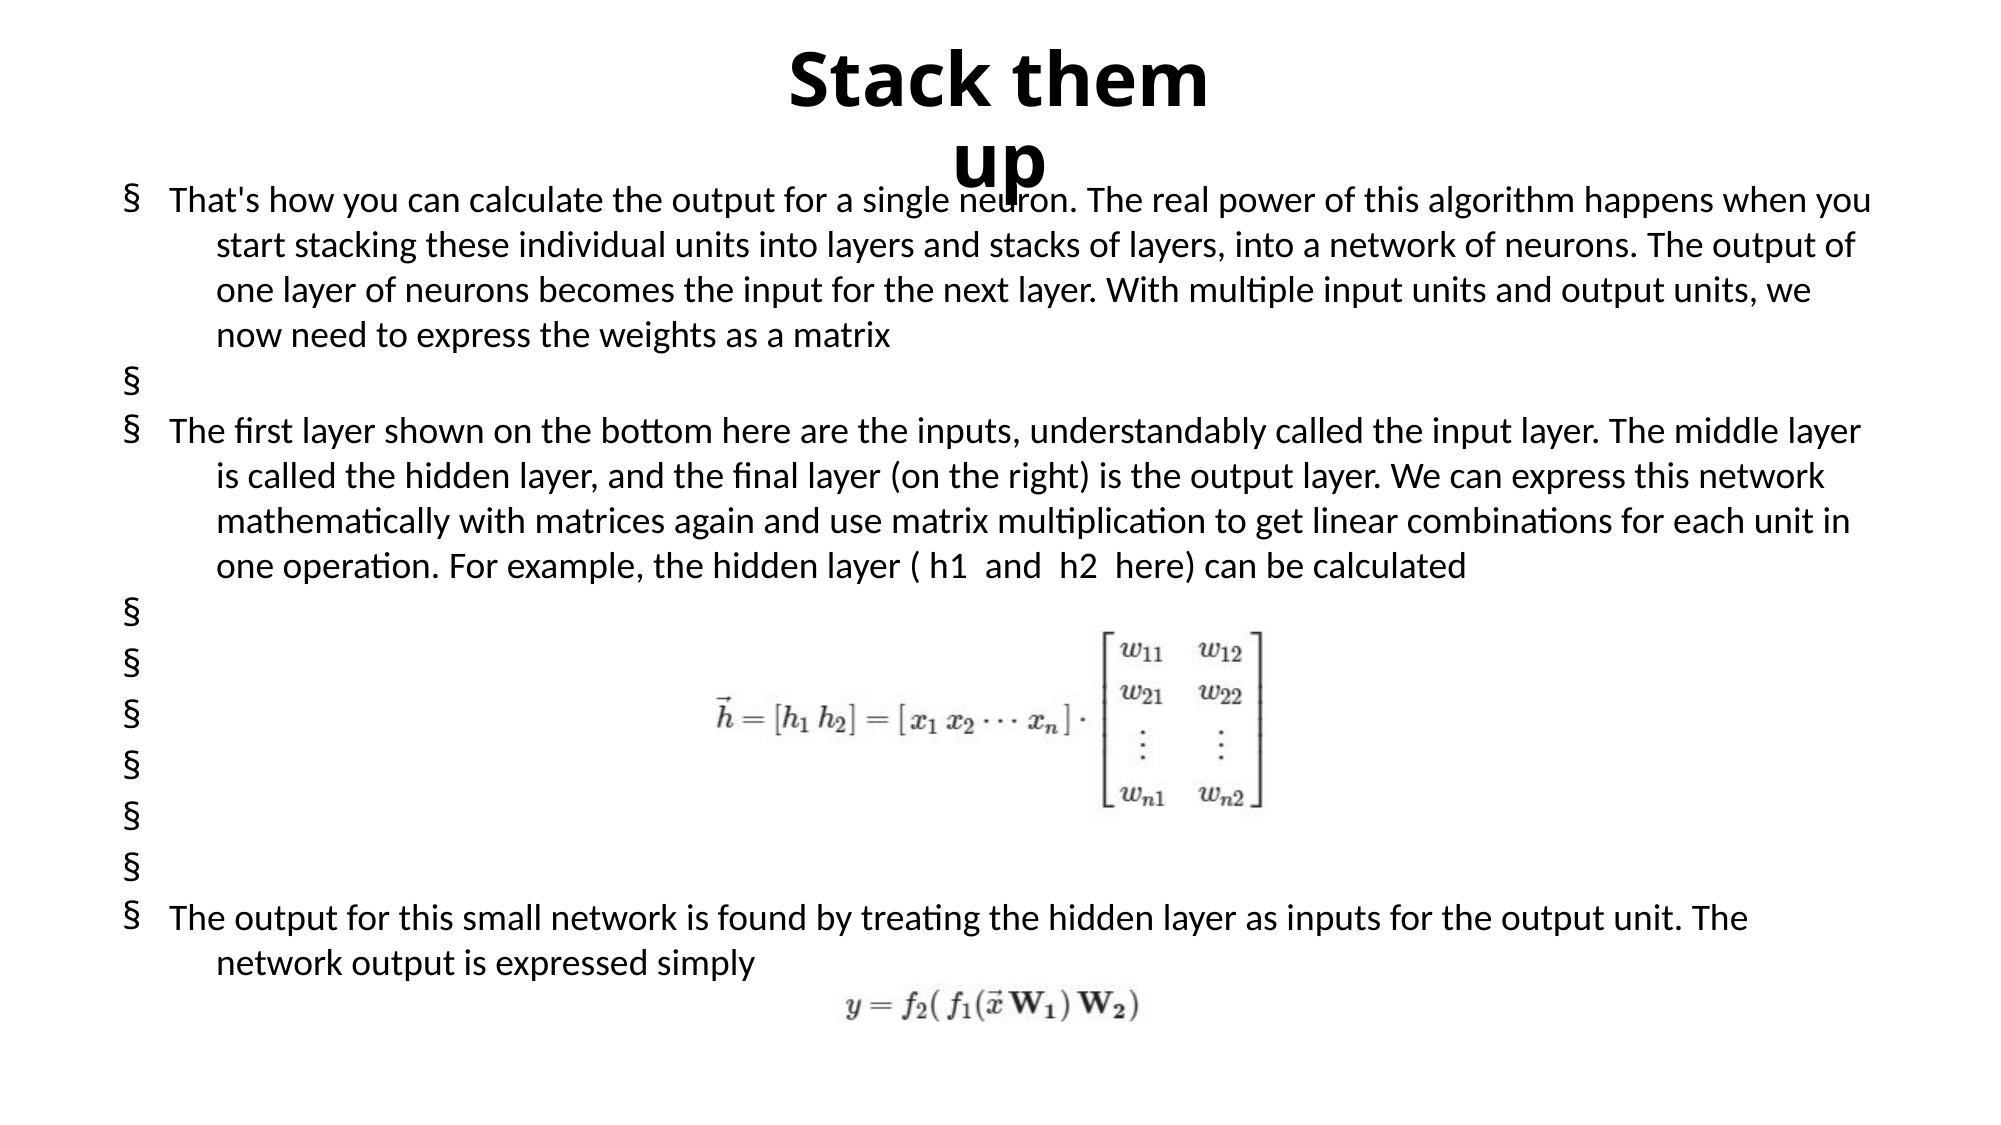

# Stack them up
That's how you can calculate the output for a single neuron. The real power of this algorithm happens when you start stacking these individual units into layers and stacks of layers, into a network of neurons. The output of one layer of neurons becomes the input for the next layer. With multiple input units and output units, we now need to express the weights as a matrix
The first layer shown on the bottom here are the inputs, understandably called the input layer. The middle layer is called the hidden layer, and the final layer (on the right) is the output layer. We can express this network mathematically with matrices again and use matrix multiplication to get linear combinations for each unit in one operation. For example, the hidden layer ( h1 and h2 here) can be calculated
The output for this small network is found by treating the hidden layer as inputs for the output unit. The network output is expressed simply